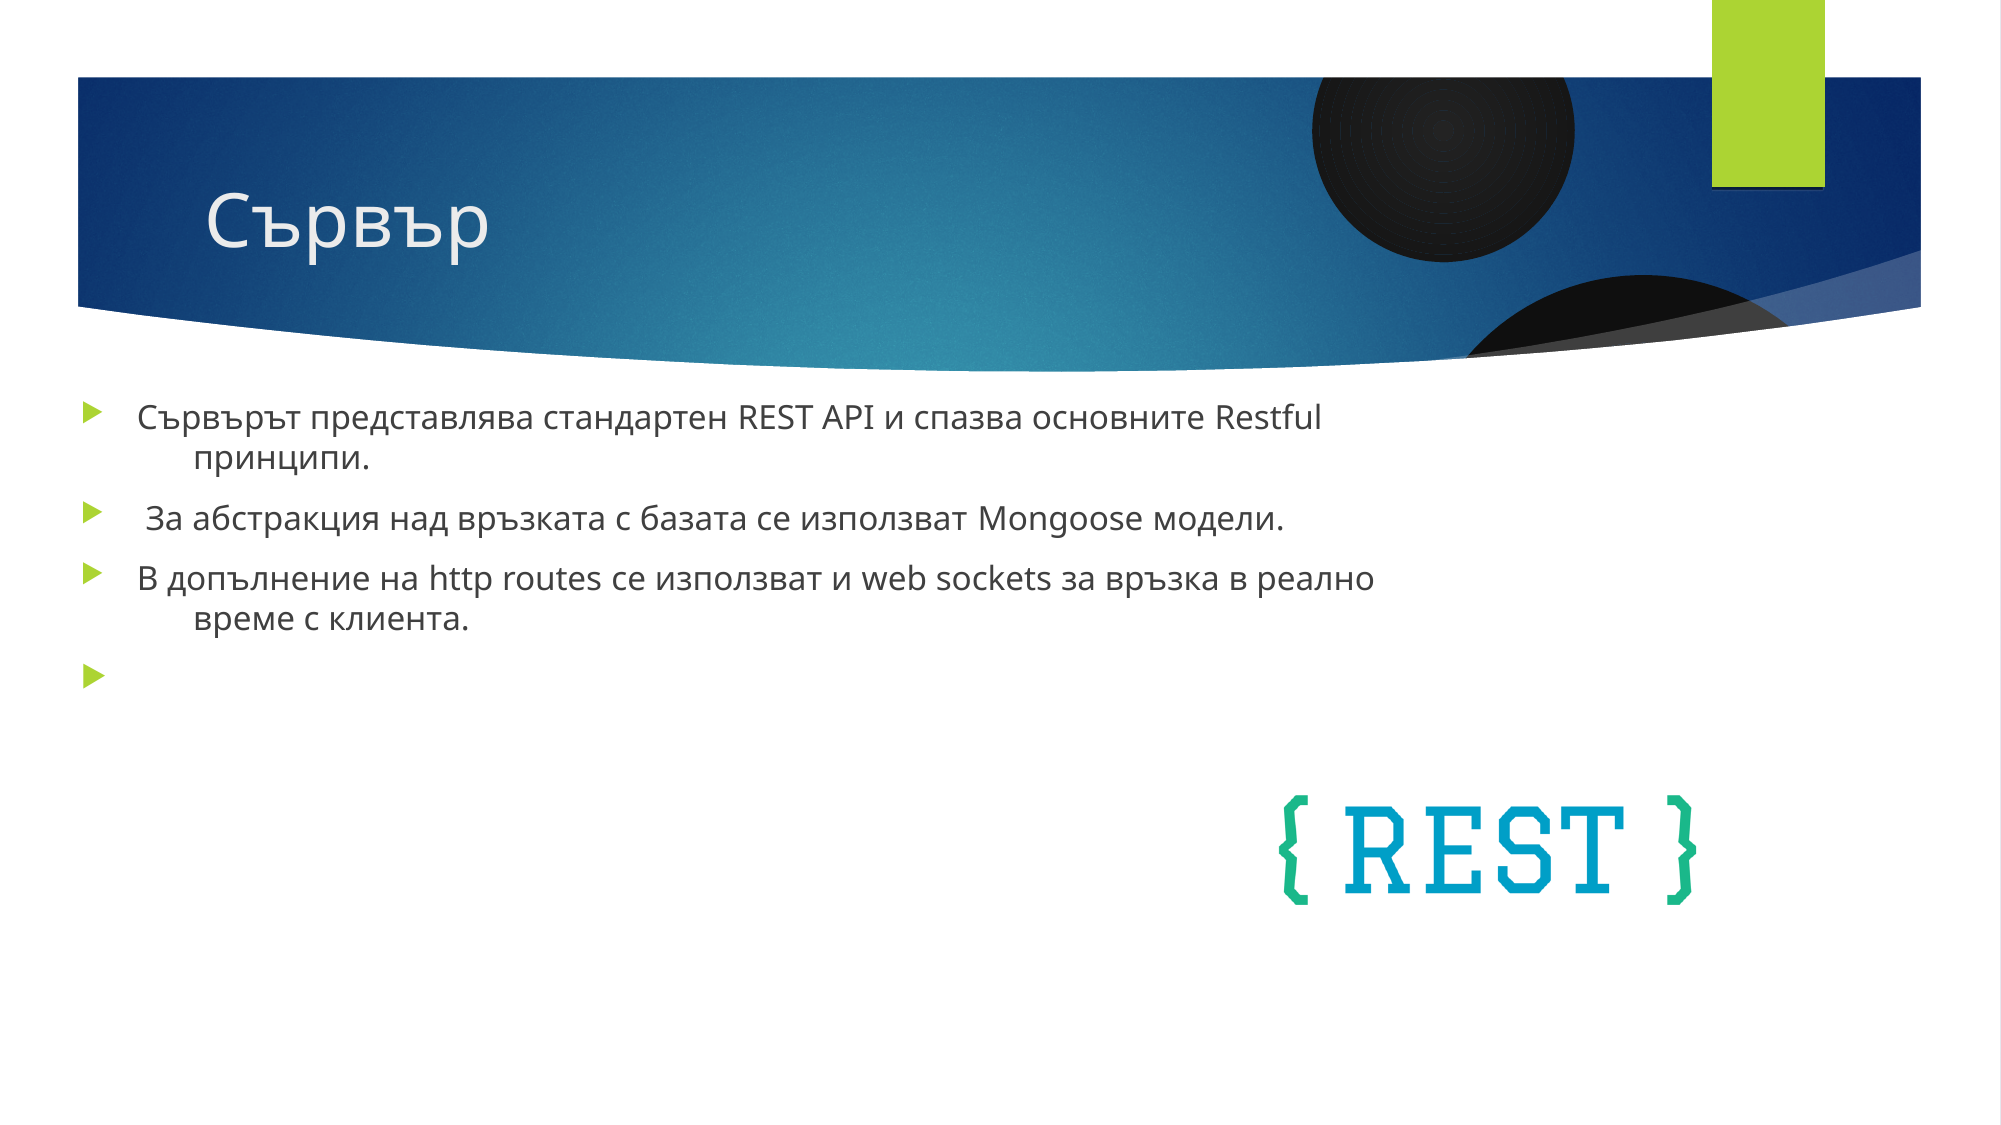

# Сървър
Сървърът представлява стандартен REST API и спазва основните Restful принципи.
 За абстракция над връзката с базата се използват Mongoose модели.
В допълнение на http routes се използват и web sockets за връзка в реално време с клиента.